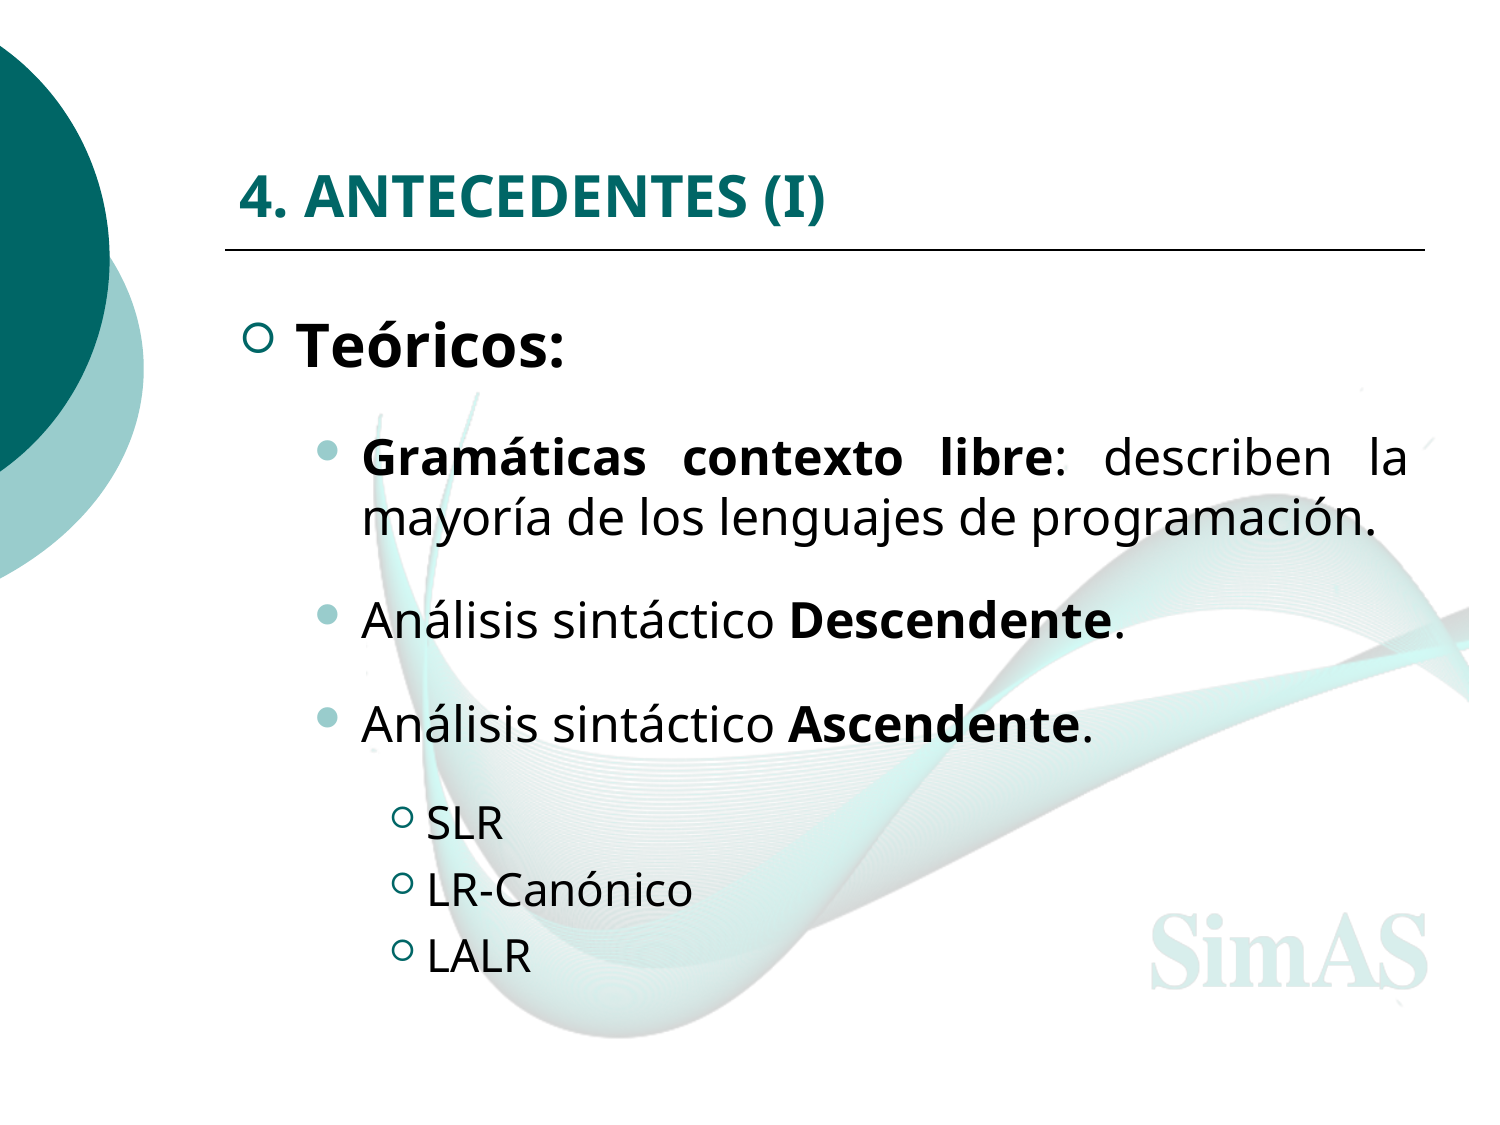

# 4. ANTECEDENTES (I)
Teóricos:
Gramáticas contexto libre: describen la mayoría de los lenguajes de programación.
Análisis sintáctico Descendente.
Análisis sintáctico Ascendente.
SLR
LR-Canónico
LALR